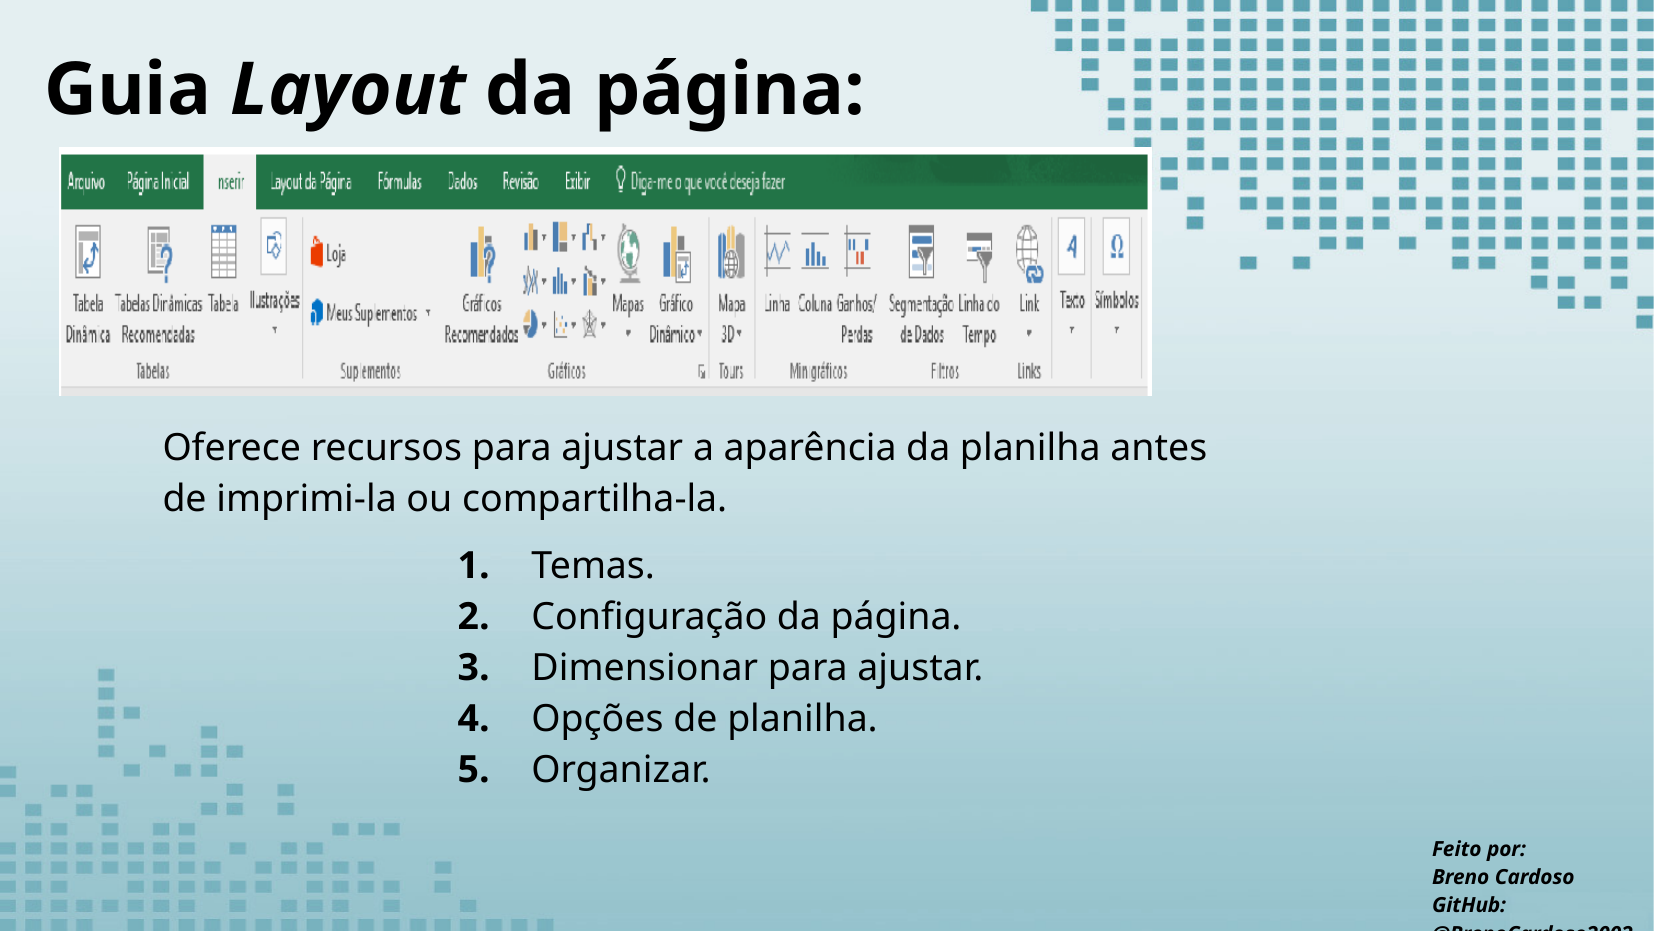

Guia Layout da página:
Oferece recursos para ajustar a aparência da planilha antes de imprimi-la ou compartilha-la.
1.	Temas.
2.	Configuração da página.
3.	Dimensionar para ajustar.
4. 	Opções de planilha.
5. 	Organizar.
Feito por:
Breno Cardoso
GitHub:
@BrenoCardoso2002